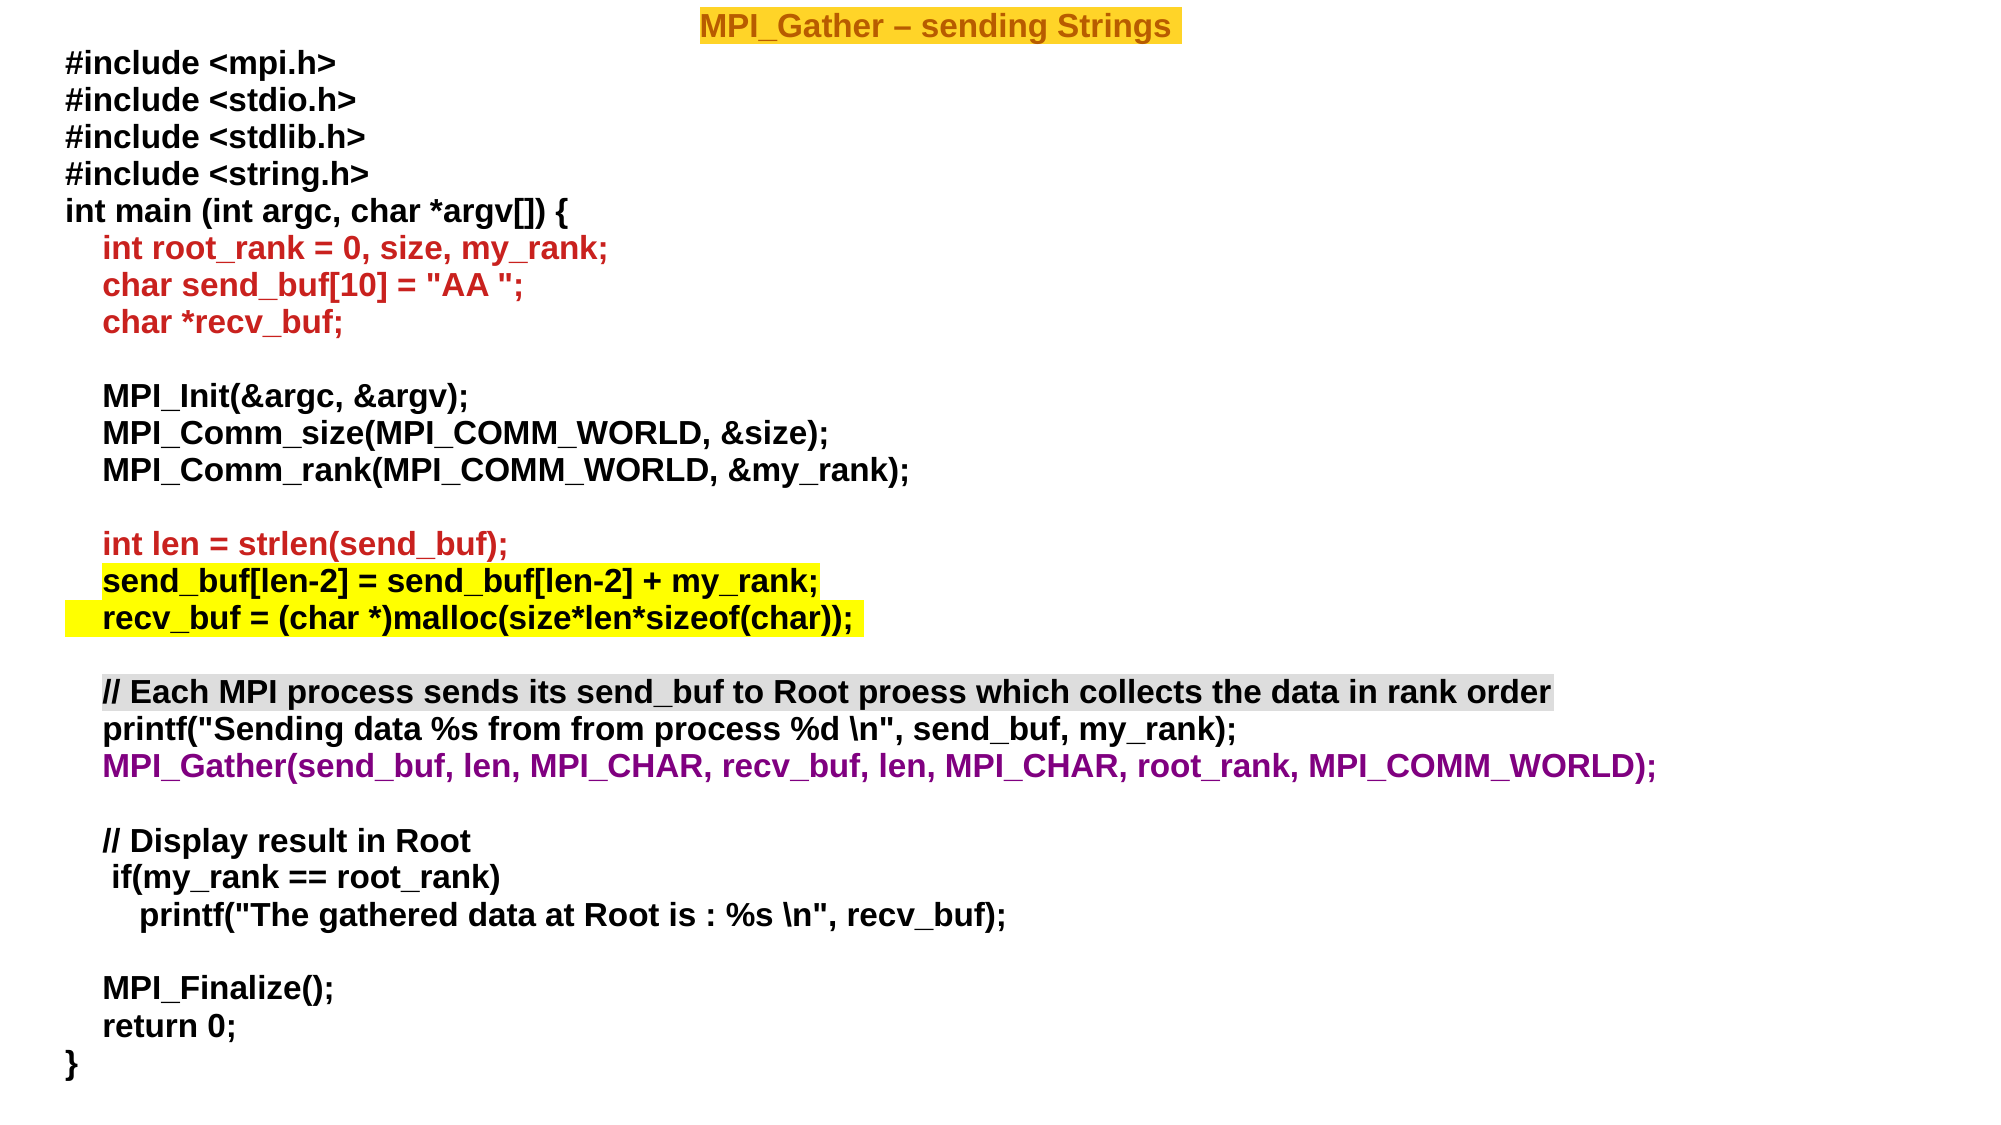

MPI_Gather – sending Strings
#include <mpi.h>
#include <stdio.h>
#include <stdlib.h>
#include <string.h>
int main (int argc, char *argv[]) {
 int root_rank = 0, size, my_rank;
 char send_buf[10] = "AA ";
 char *recv_buf;
 MPI_Init(&argc, &argv);
 MPI_Comm_size(MPI_COMM_WORLD, &size);
 MPI_Comm_rank(MPI_COMM_WORLD, &my_rank);
 int len = strlen(send_buf);
 send_buf[len-2] = send_buf[len-2] + my_rank;
 recv_buf = (char *)malloc(size*len*sizeof(char));
 // Each MPI process sends its send_buf to Root proess which collects the data in rank order
 printf("Sending data %s from from process %d \n", send_buf, my_rank);
 MPI_Gather(send_buf, len, MPI_CHAR, recv_buf, len, MPI_CHAR, root_rank, MPI_COMM_WORLD);
 // Display result in Root
 if(my_rank == root_rank)
 	printf("The gathered data at Root is : %s \n", recv_buf);
 MPI_Finalize();
 return 0;
}